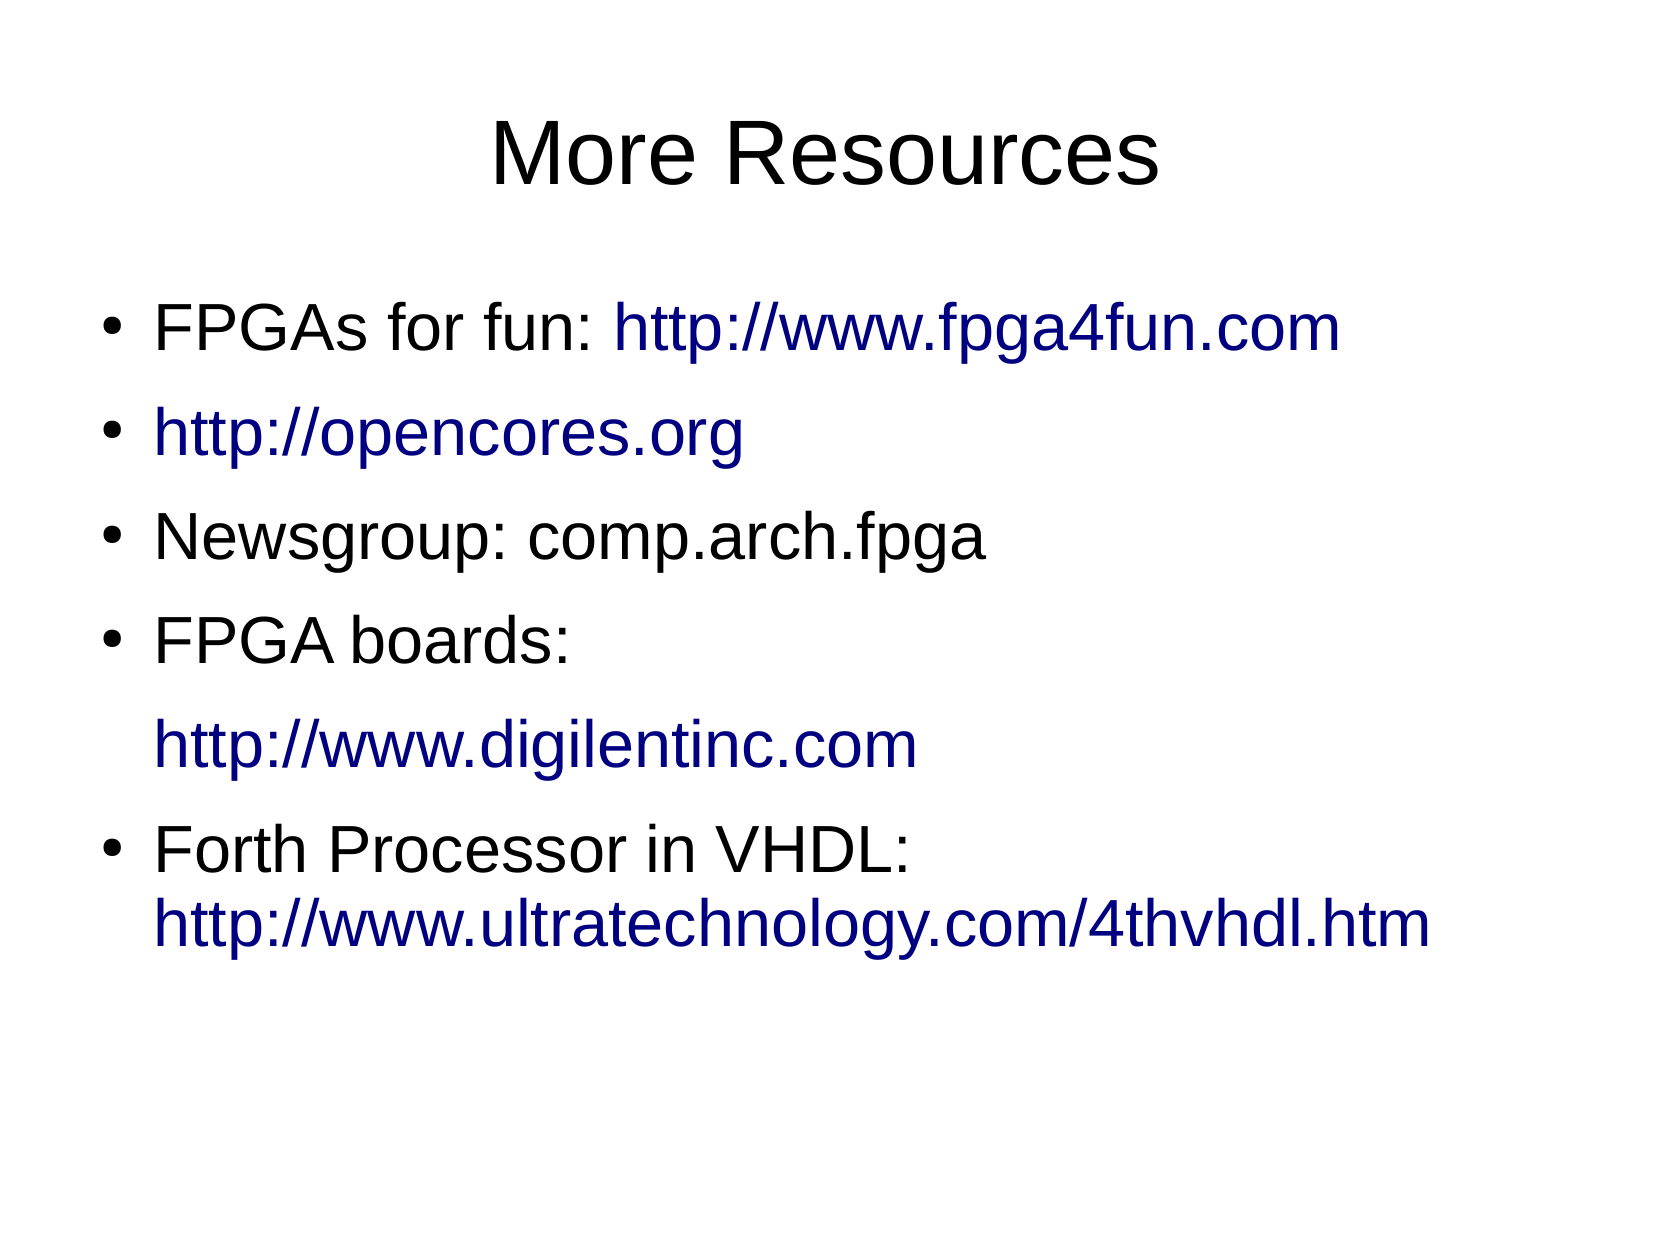

# More Resources
FPGAs for fun: http://www.fpga4fun.com
http://opencores.org
Newsgroup: comp.arch.fpga
FPGA boards:
http://www.digilentinc.com
Forth Processor in VHDL: http://www.ultratechnology.com/4thvhdl.htm